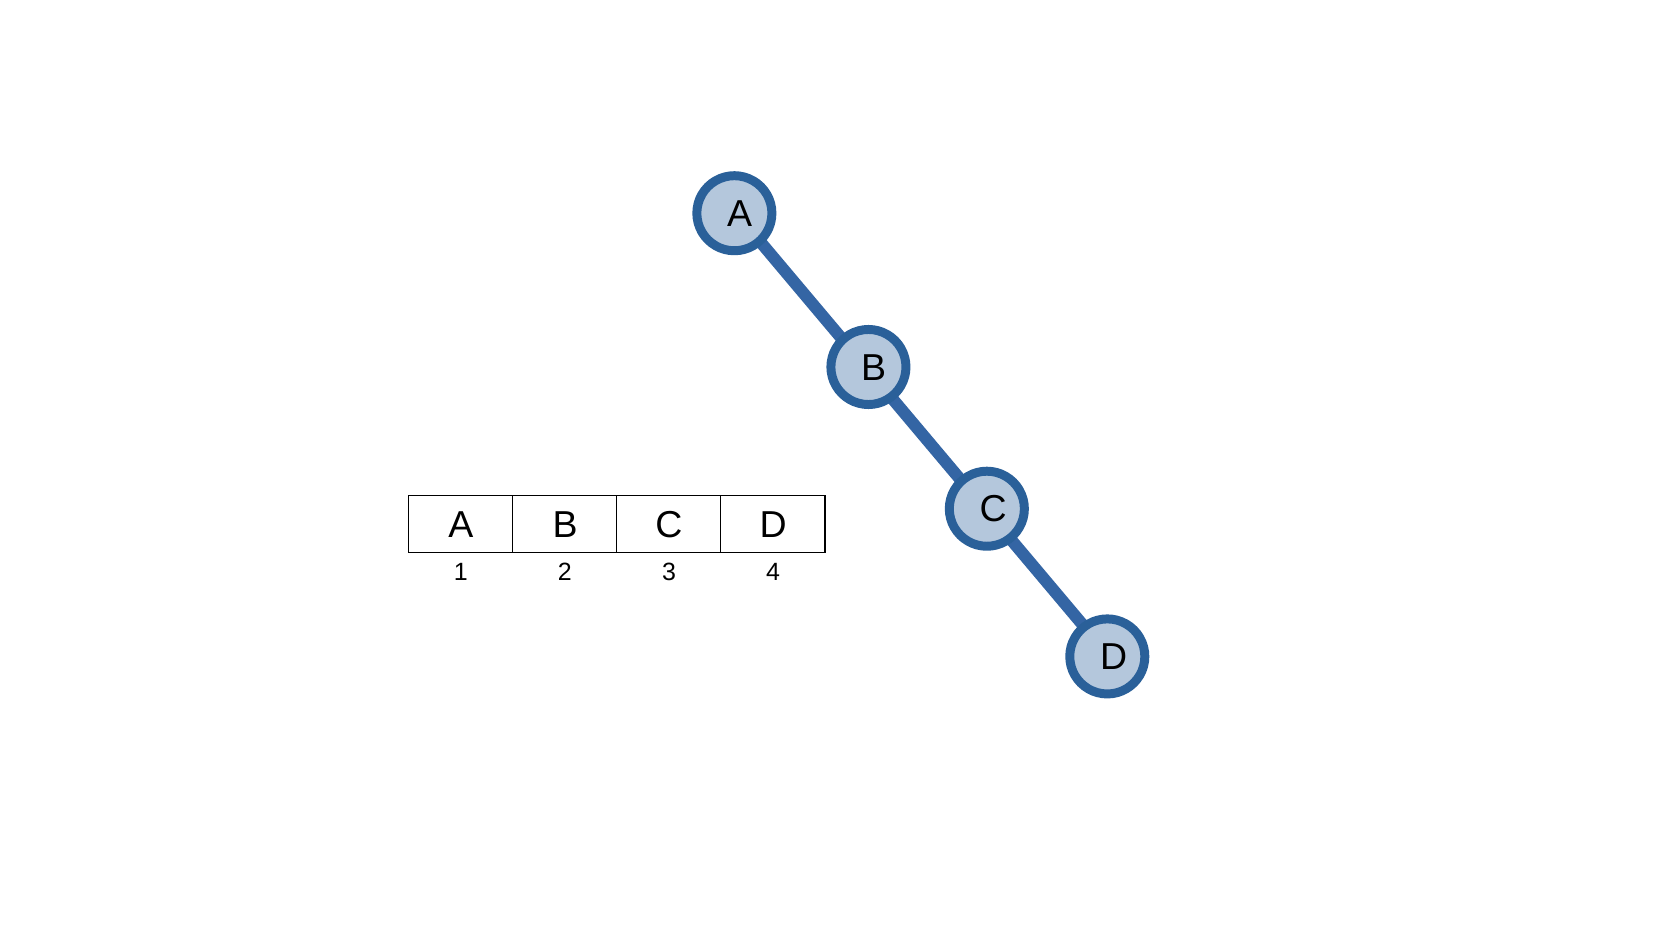

A
B
C
| A | B | C | D |
| --- | --- | --- | --- |
| 1 | 2 | 3 | 4 |
| --- | --- | --- | --- |
D